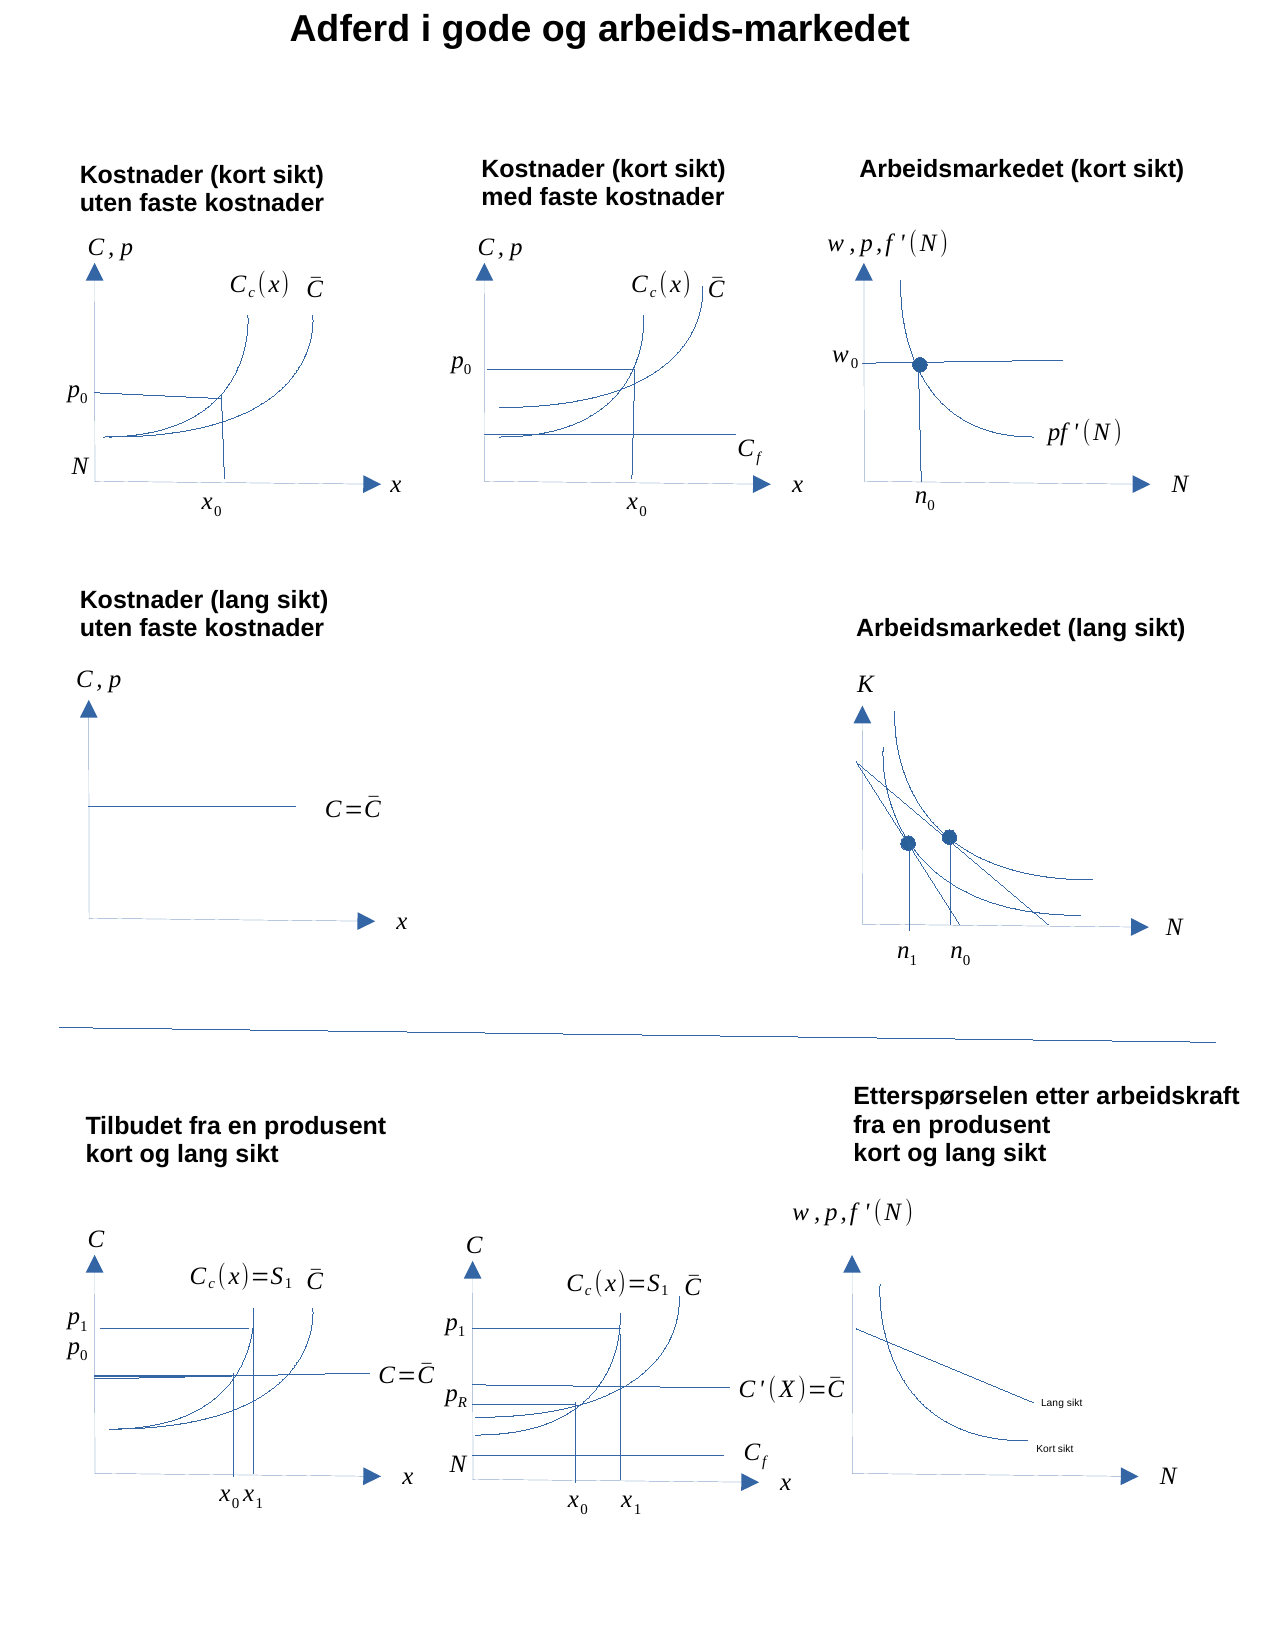

Adferd i gode og arbeids-markedet
Kostnader (kort sikt)
med faste kostnader
Arbeidsmarkedet (kort sikt)
Kostnader (kort sikt)
uten faste kostnader
Kostnader (lang sikt)
uten faste kostnader
Arbeidsmarkedet (lang sikt)
Etterspørselen etter arbeidskraft
fra en produsent
kort og lang sikt
Tilbudet fra en produsent
kort og lang sikt
Lang sikt
Kort sikt